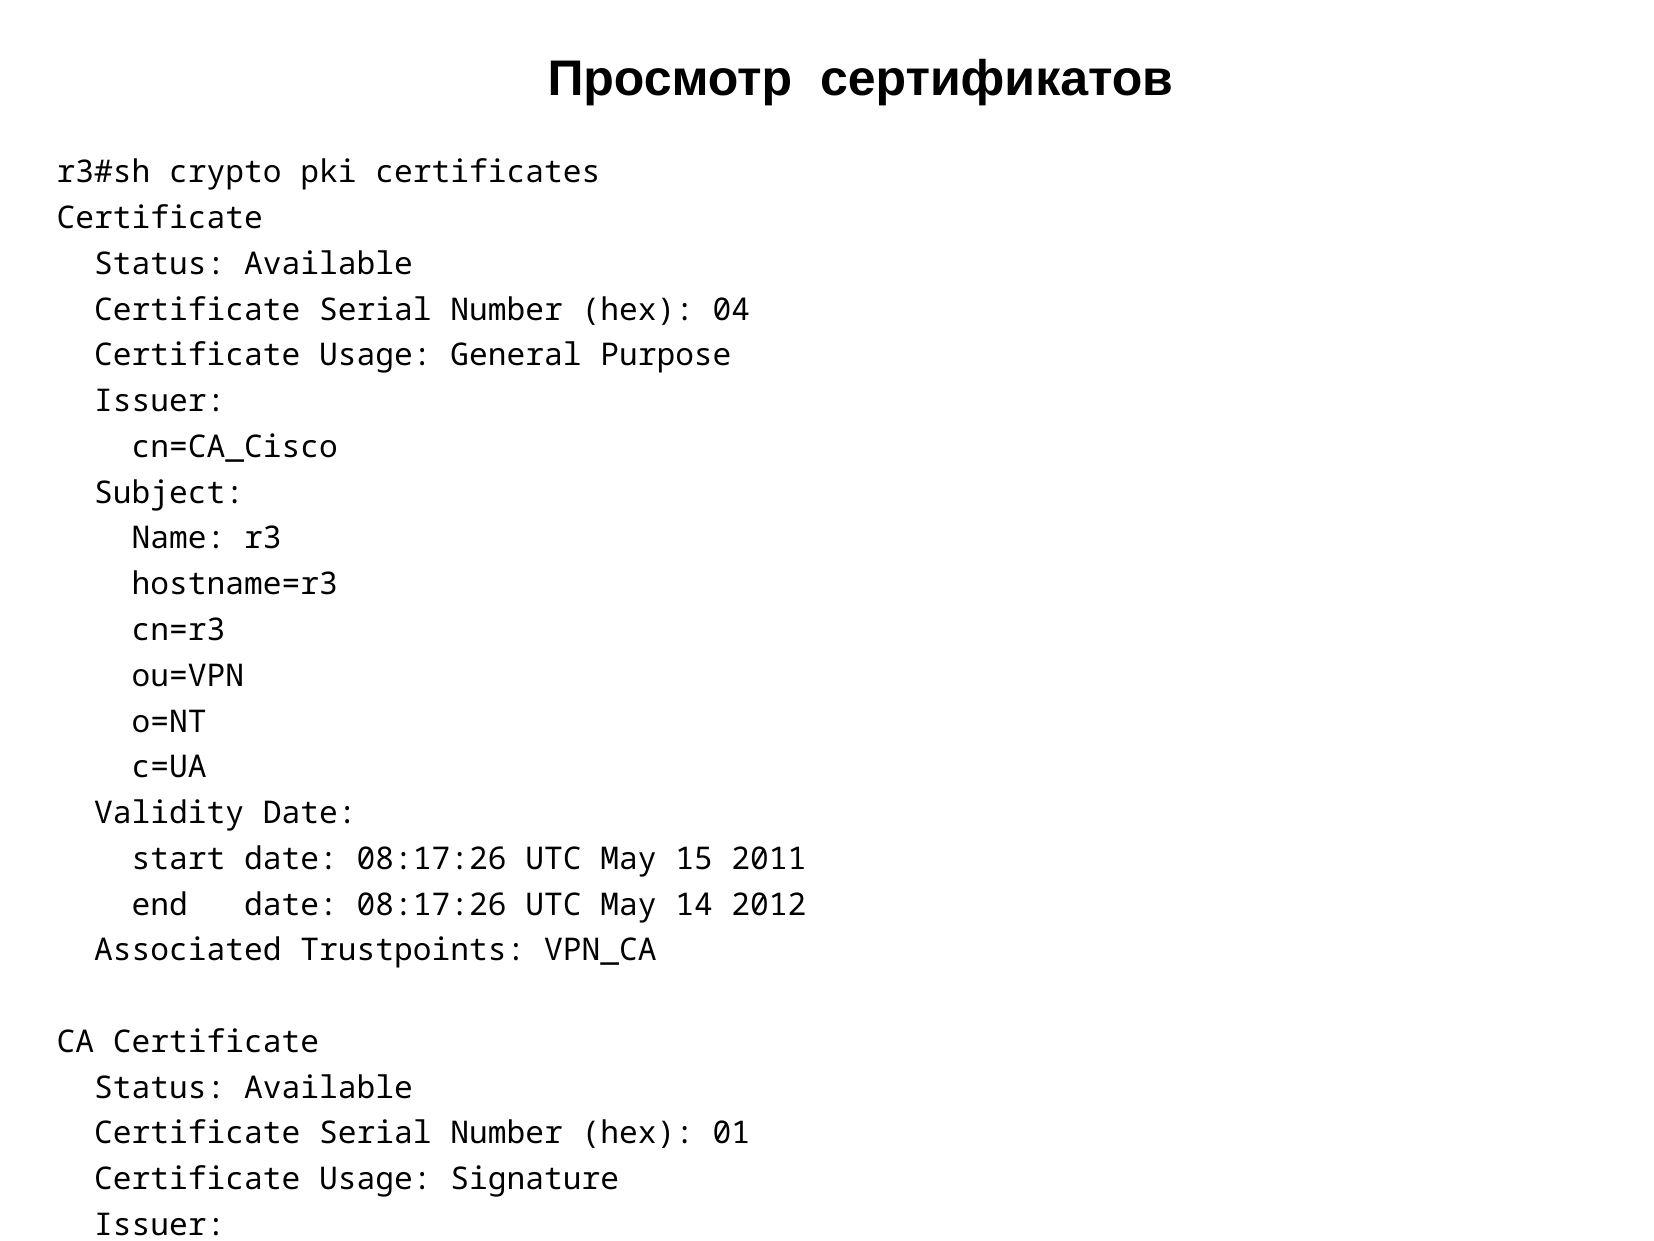

Просмотр сертификатов
# r3#sh crypto pki certificates
Certificate
 Status: Available
 Certificate Serial Number (hex): 04
 Certificate Usage: General Purpose
 Issuer:
 cn=CA_Cisco
 Subject:
 Name: r3
 hostname=r3
 cn=r3
 ou=VPN
 o=NT
 c=UA
 Validity Date:
 start date: 08:17:26 UTC May 15 2011
 end date: 08:17:26 UTC May 14 2012
 Associated Trustpoints: VPN_CA
CA Certificate
 Status: Available
 Certificate Serial Number (hex): 01
 Certificate Usage: Signature
 Issuer:
 cn=CA_Cisco
 Subject:
 cn=CA_Cisco
 Validity Date:
 start date: 07:57:40 UTC May 15 2011
 end date: 07:57:40 UTC May 14 2014
 Associated Trustpoints: VPN_CA